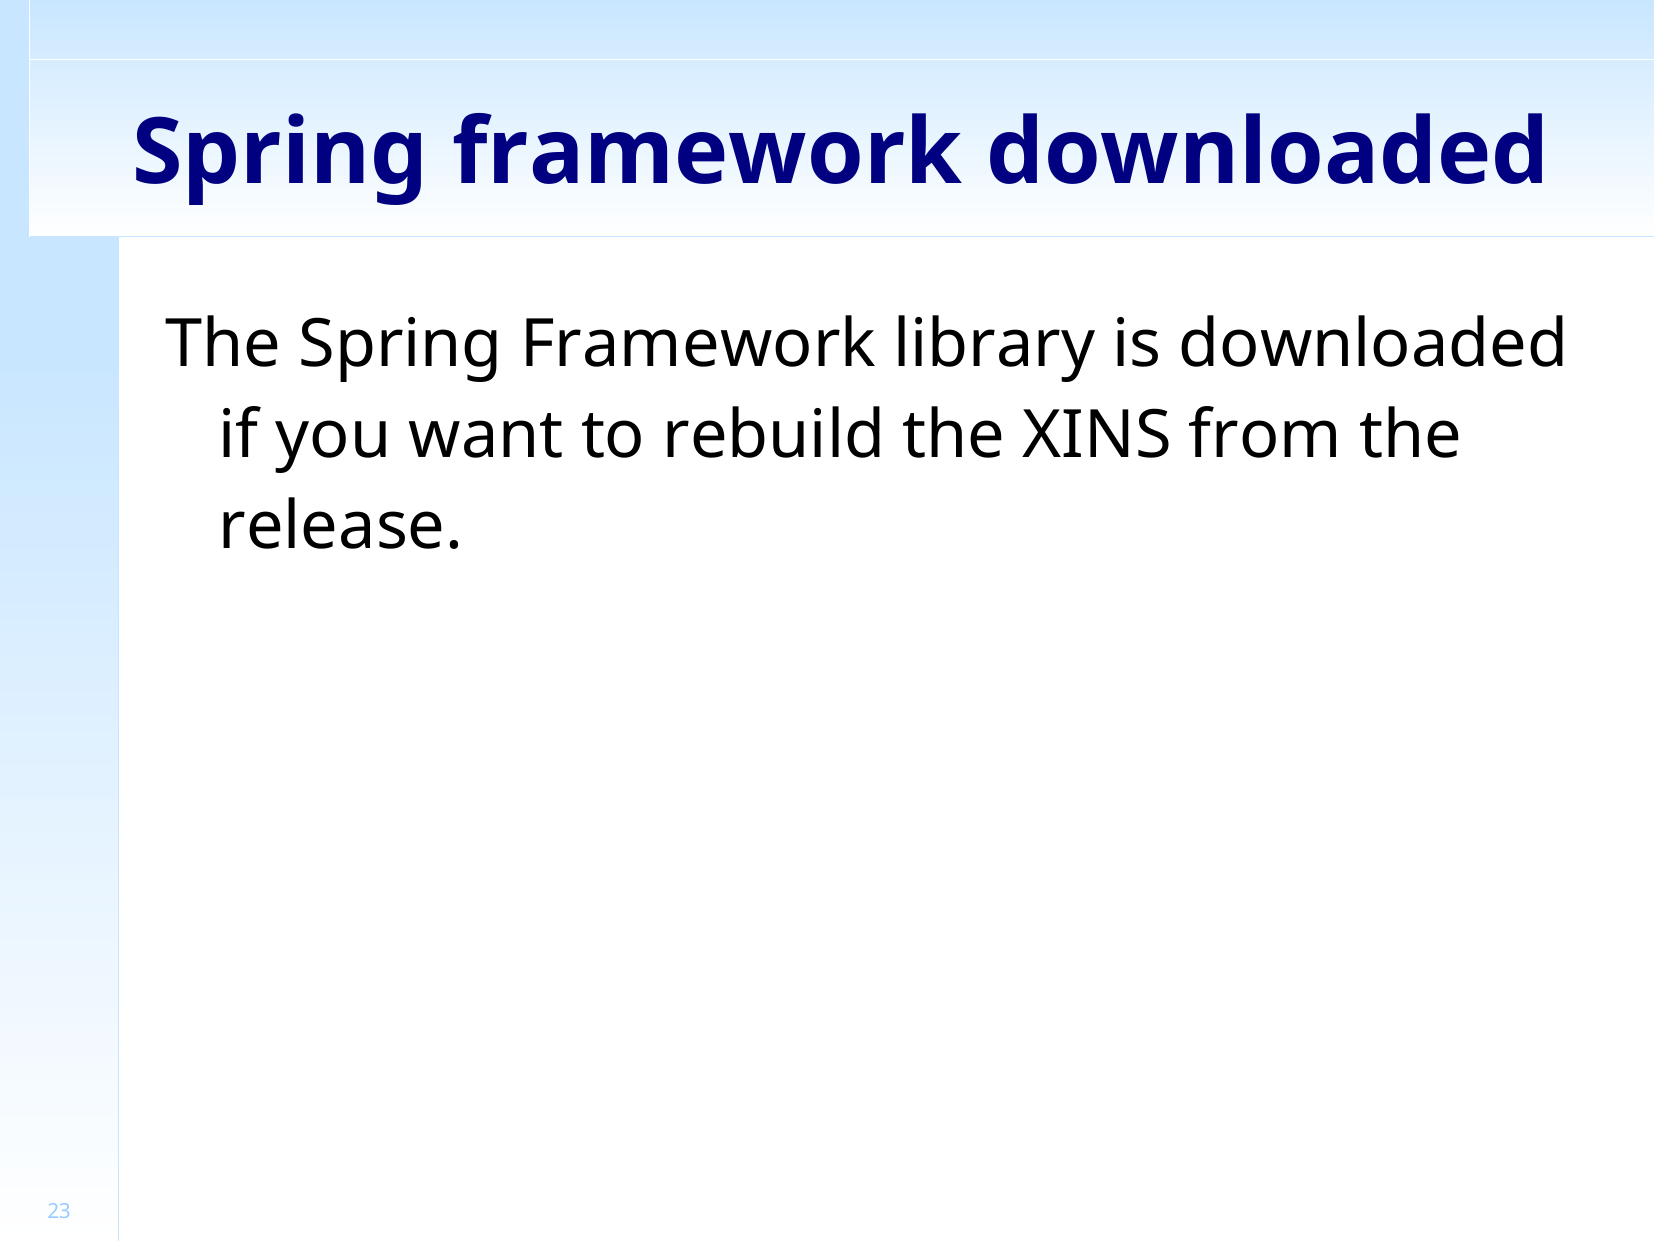

# Spring framework downloaded
The Spring Framework library is downloaded if you want to rebuild the XINS from the release.